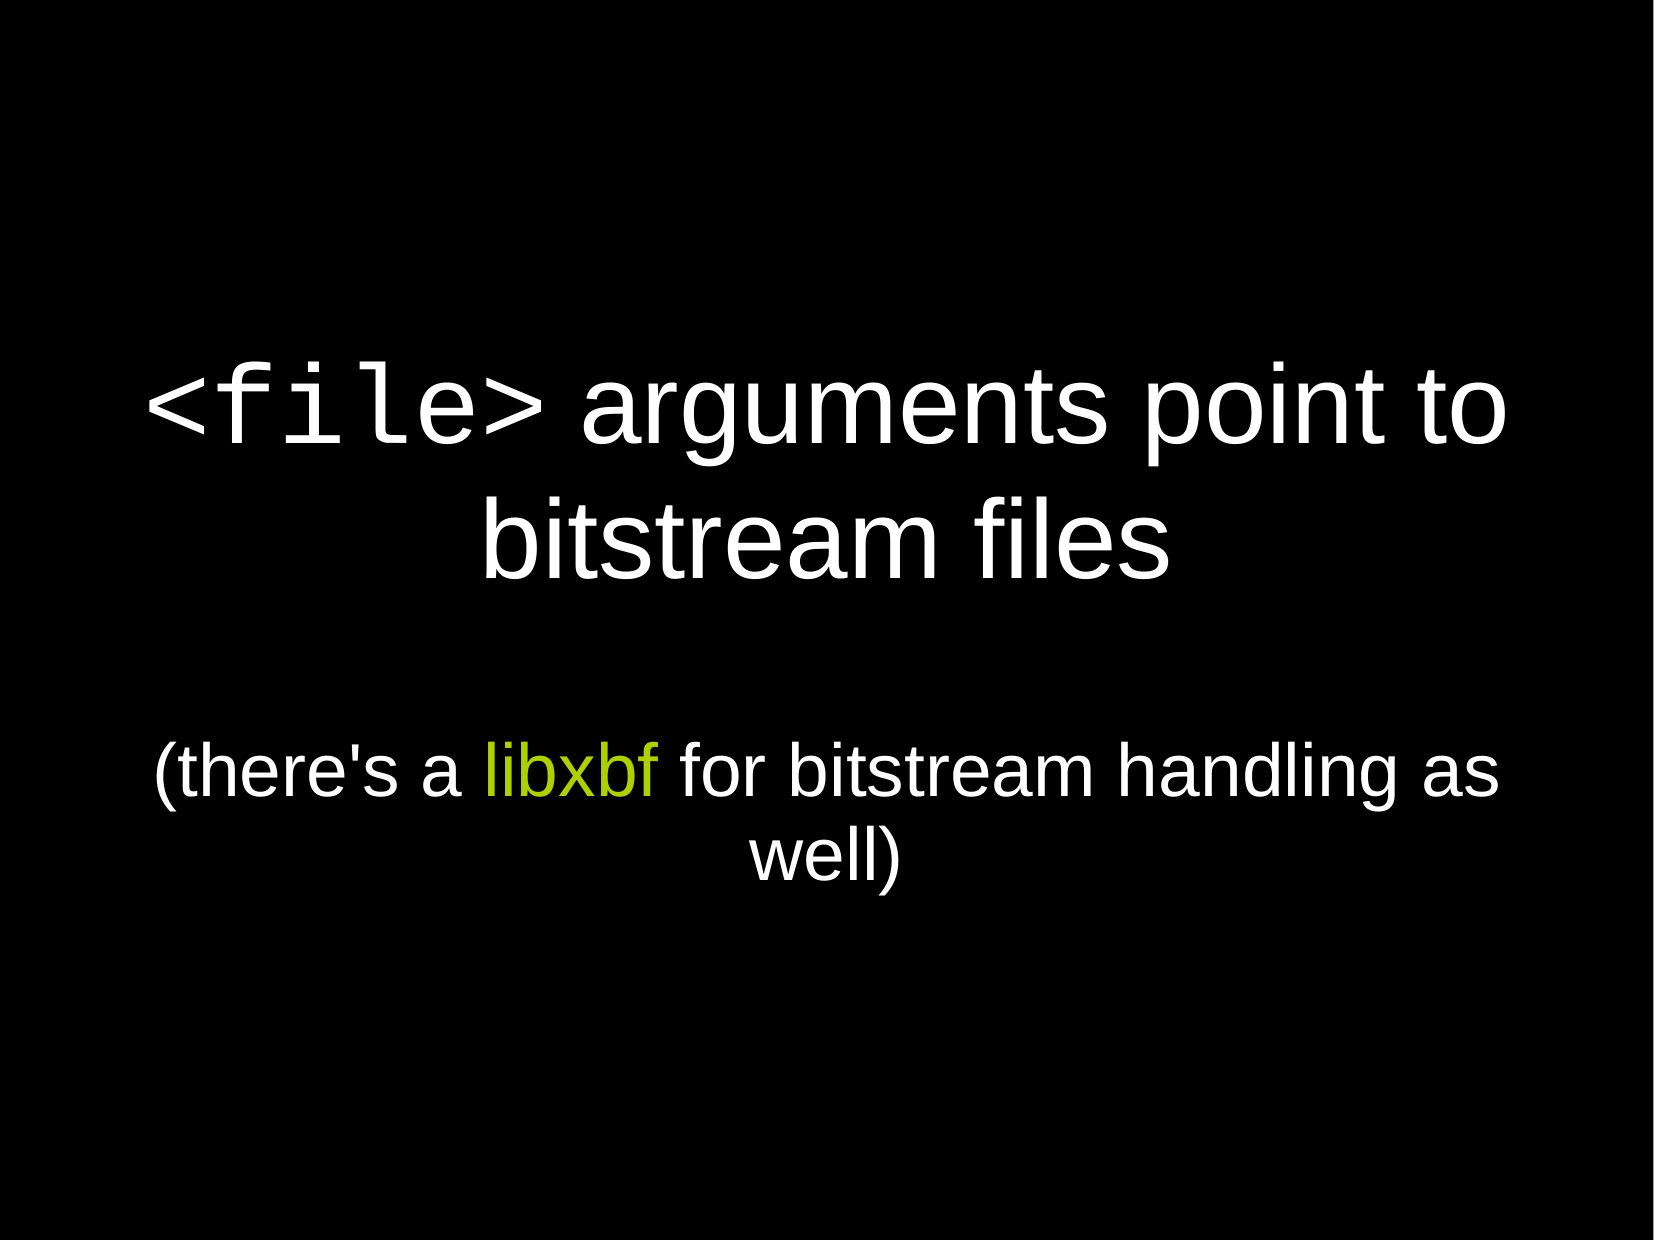

# <file> arguments point to bitstream files (there's a libxbf for bitstream handling as well)